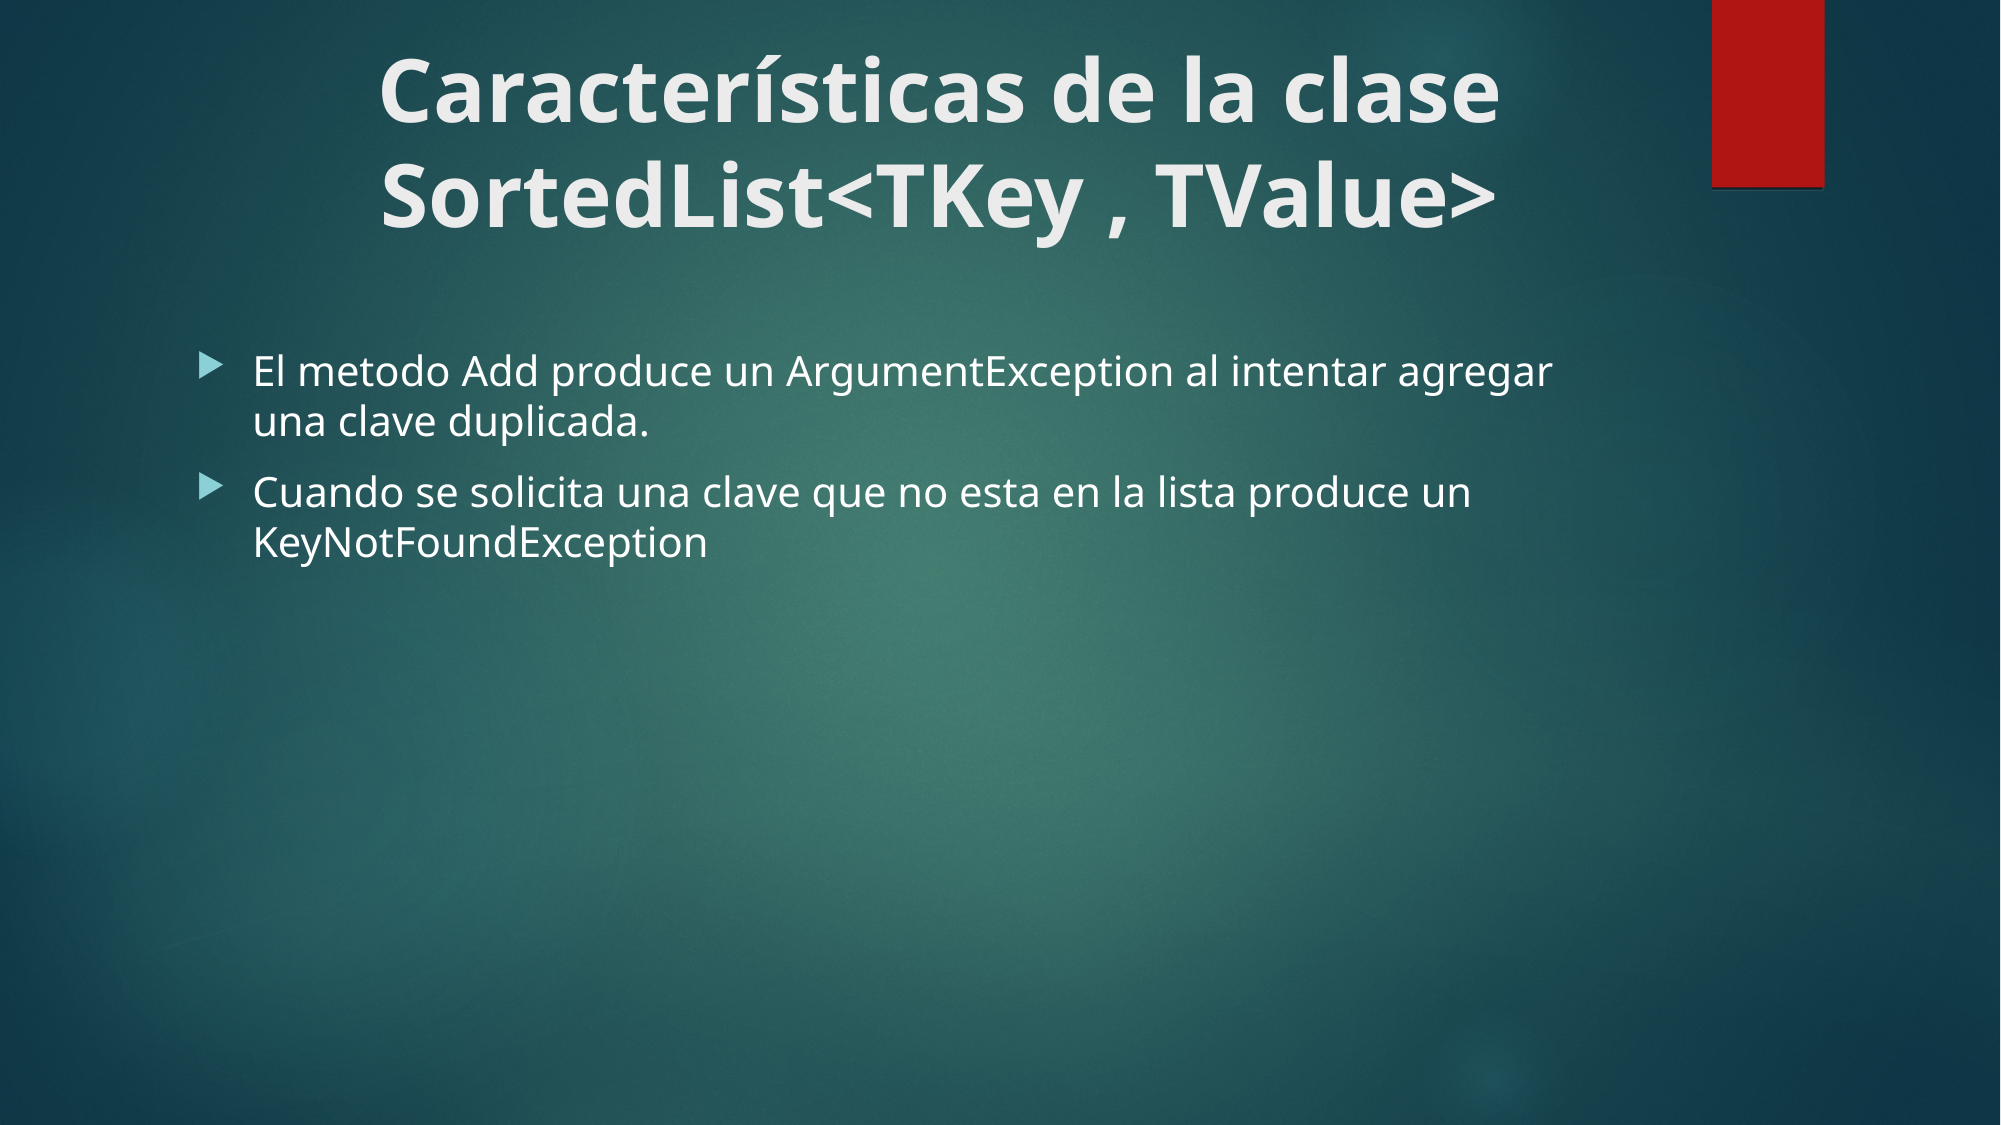

# Características de la clase SortedList<TKey , TValue>
El metodo Add produce un ArgumentException al intentar agregar una clave duplicada.
Cuando se solicita una clave que no esta en la lista produce un KeyNotFoundException